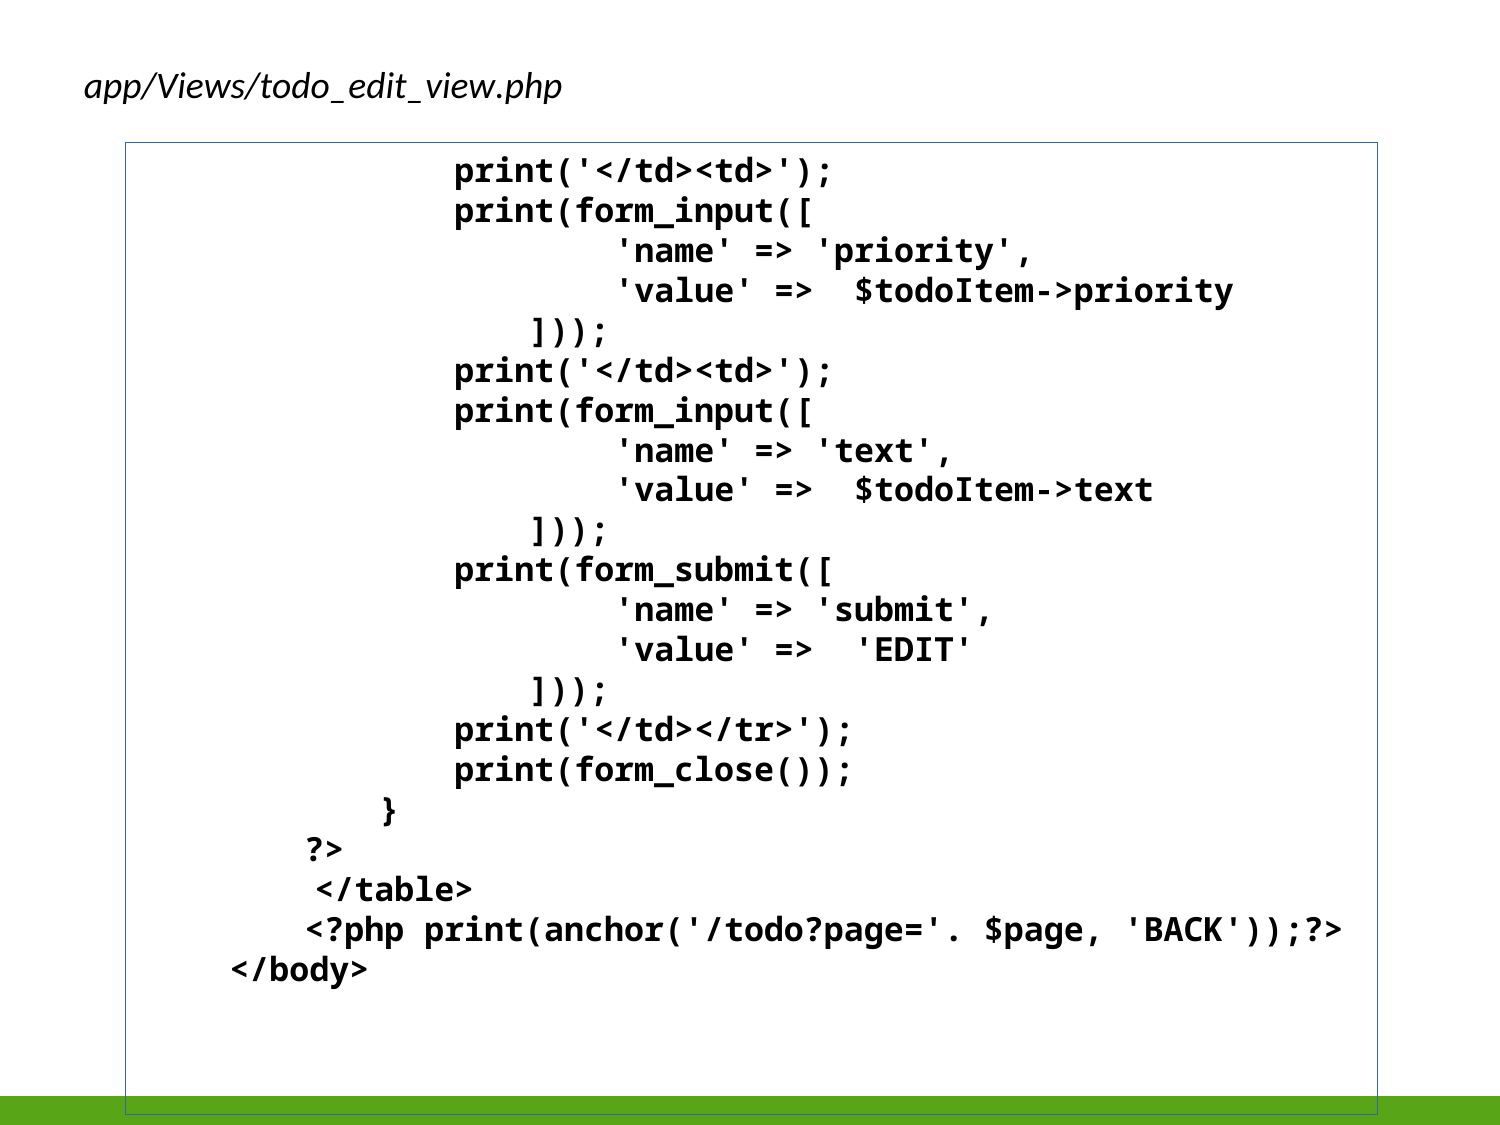

app/Views/todo_edit_view.php
				print('</td><td>');
				print(form_input([
				 'name' => 'priority',
				 'value' => $todoItem->priority
					]));
				print('</td><td>');
				print(form_input([
				 'name' => 'text',
				 'value' => $todoItem->text
					]));
				print(form_submit([
				 'name' => 'submit',
				 'value' => 'EDIT'
					]));
				print('</td></tr>');
				print(form_close());
			}
		?>
 </table>
		<?php print(anchor('/todo?page='. $page, 'BACK'));?>
	</body>